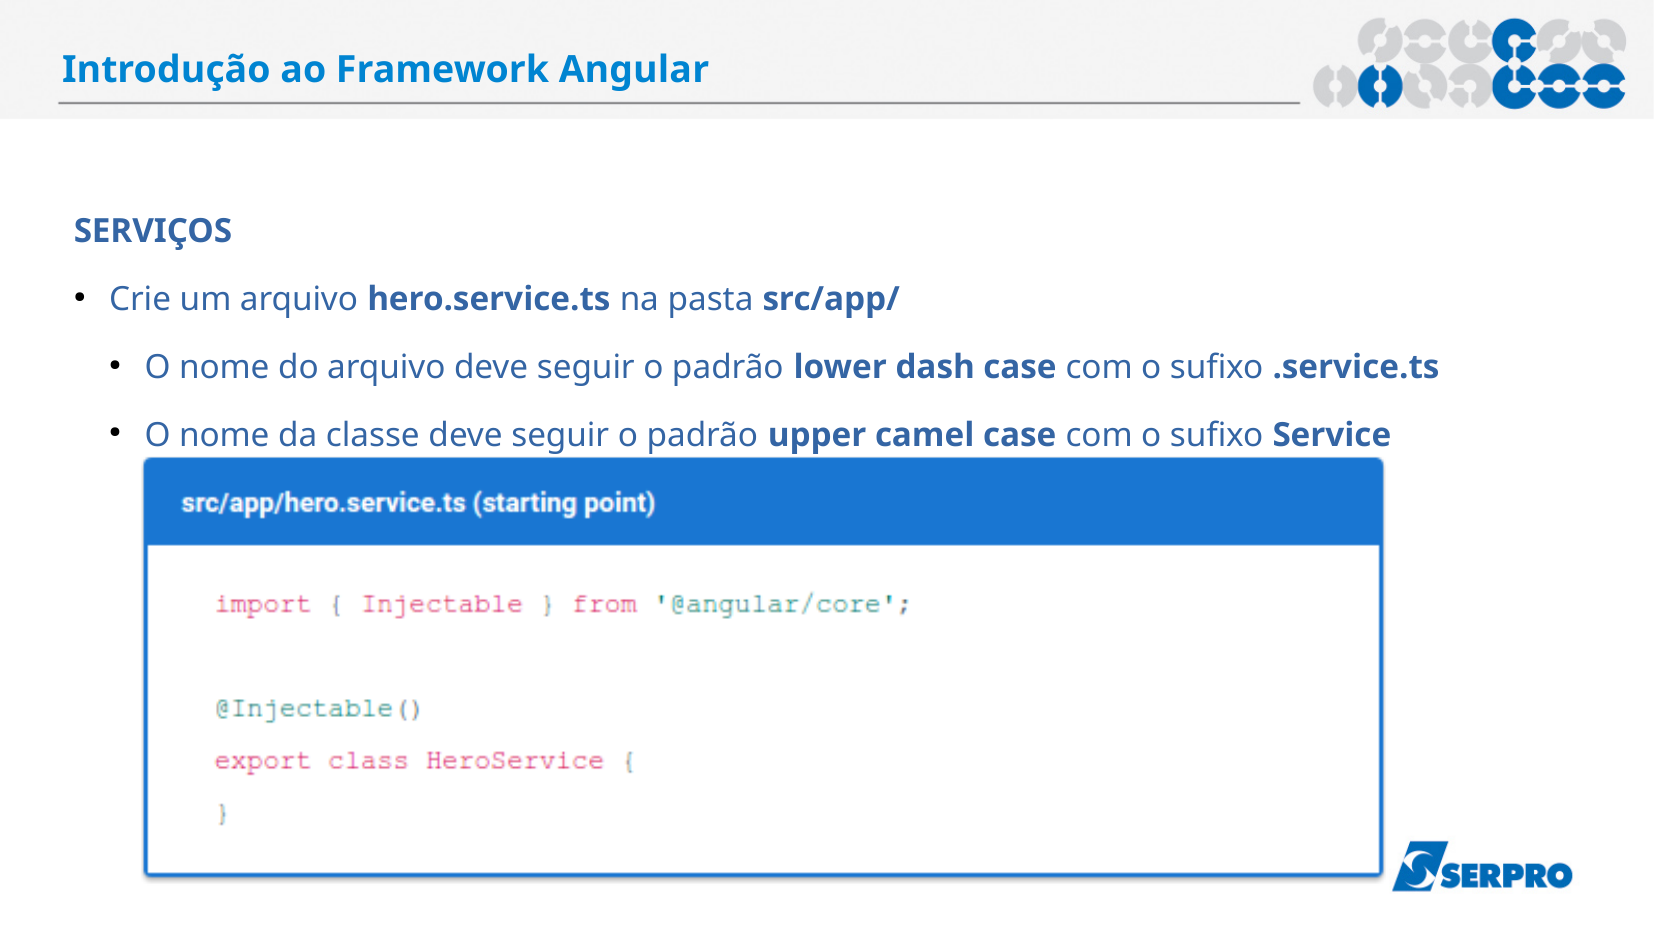

Introdução ao Framework Angular
SERVIÇOS
Crie um arquivo hero.service.ts na pasta src/app/
O nome do arquivo deve seguir o padrão lower dash case com o sufixo .service.ts
O nome da classe deve seguir o padrão upper camel case com o sufixo Service